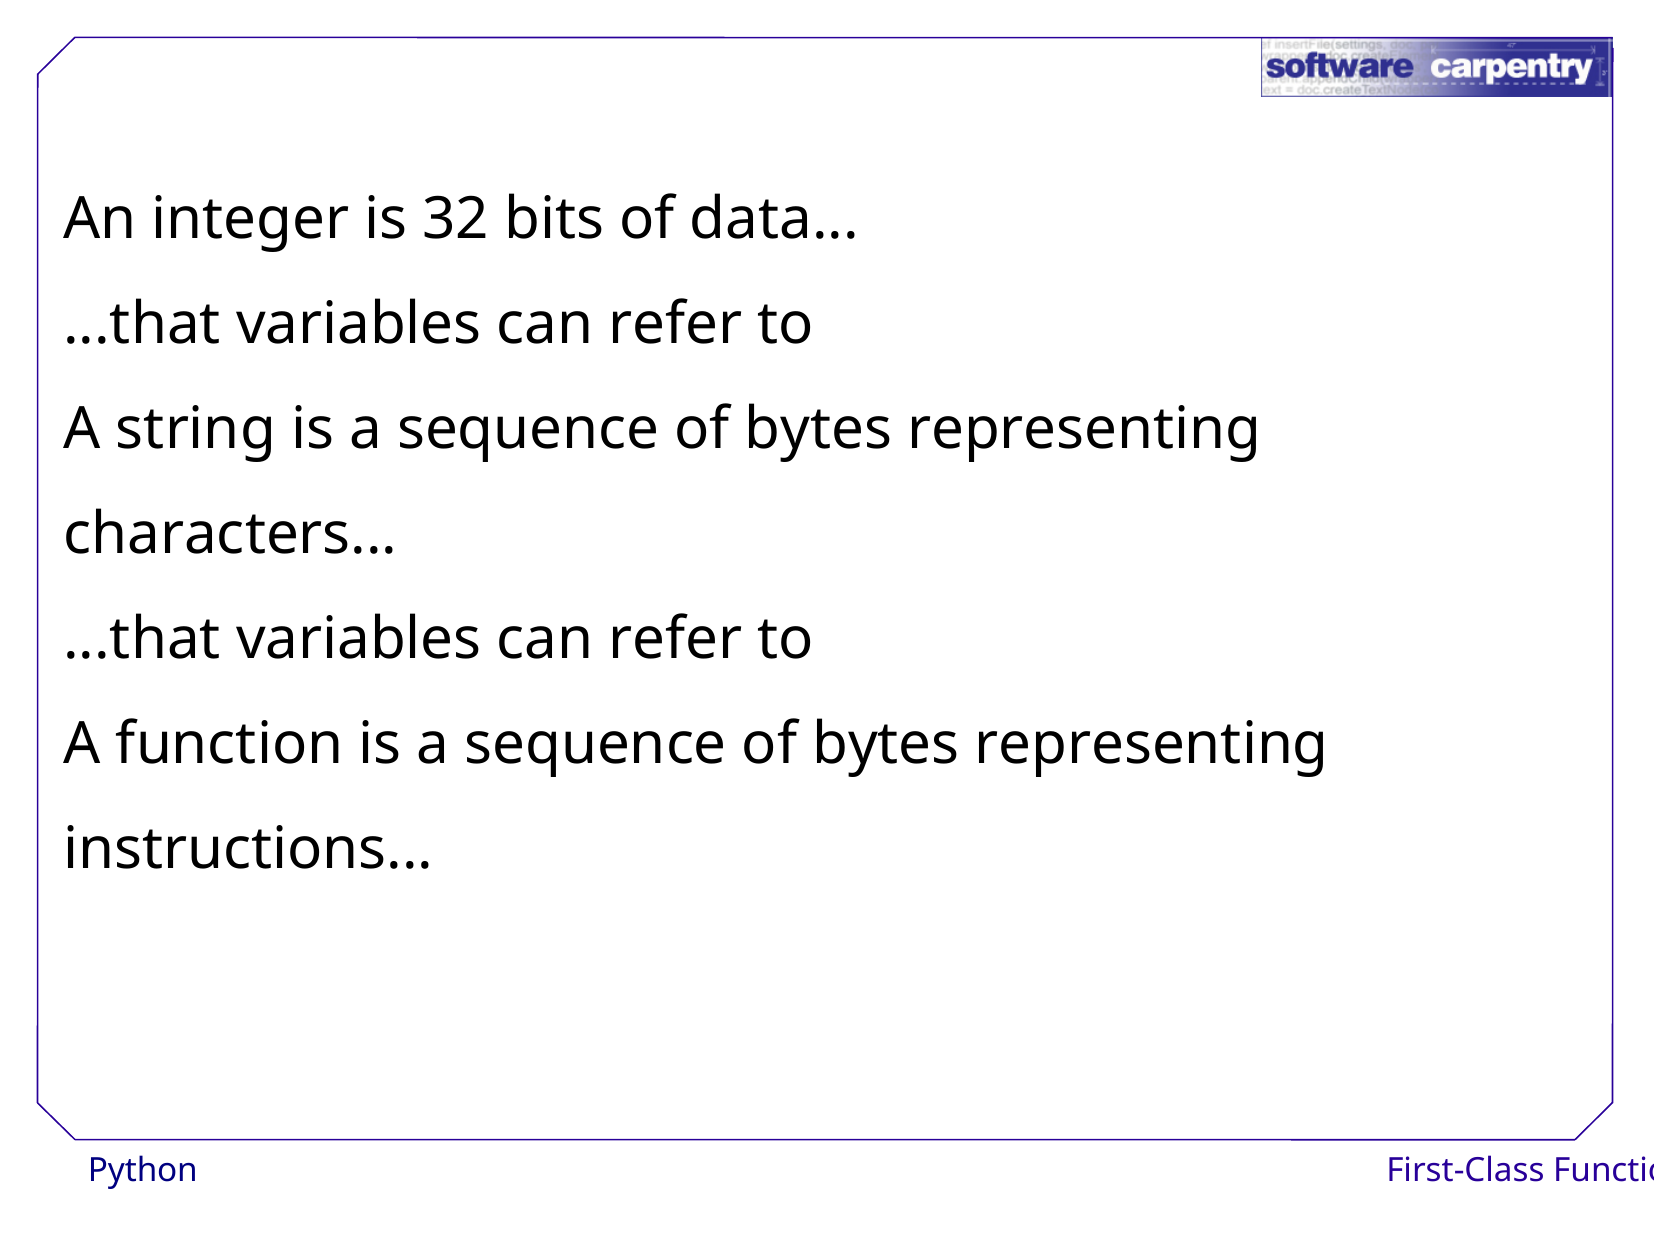

An integer is 32 bits of data...
...that variables can refer to
A string is a sequence of bytes representing
characters...
...that variables can refer to
A function is a sequence of bytes representing
instructions...